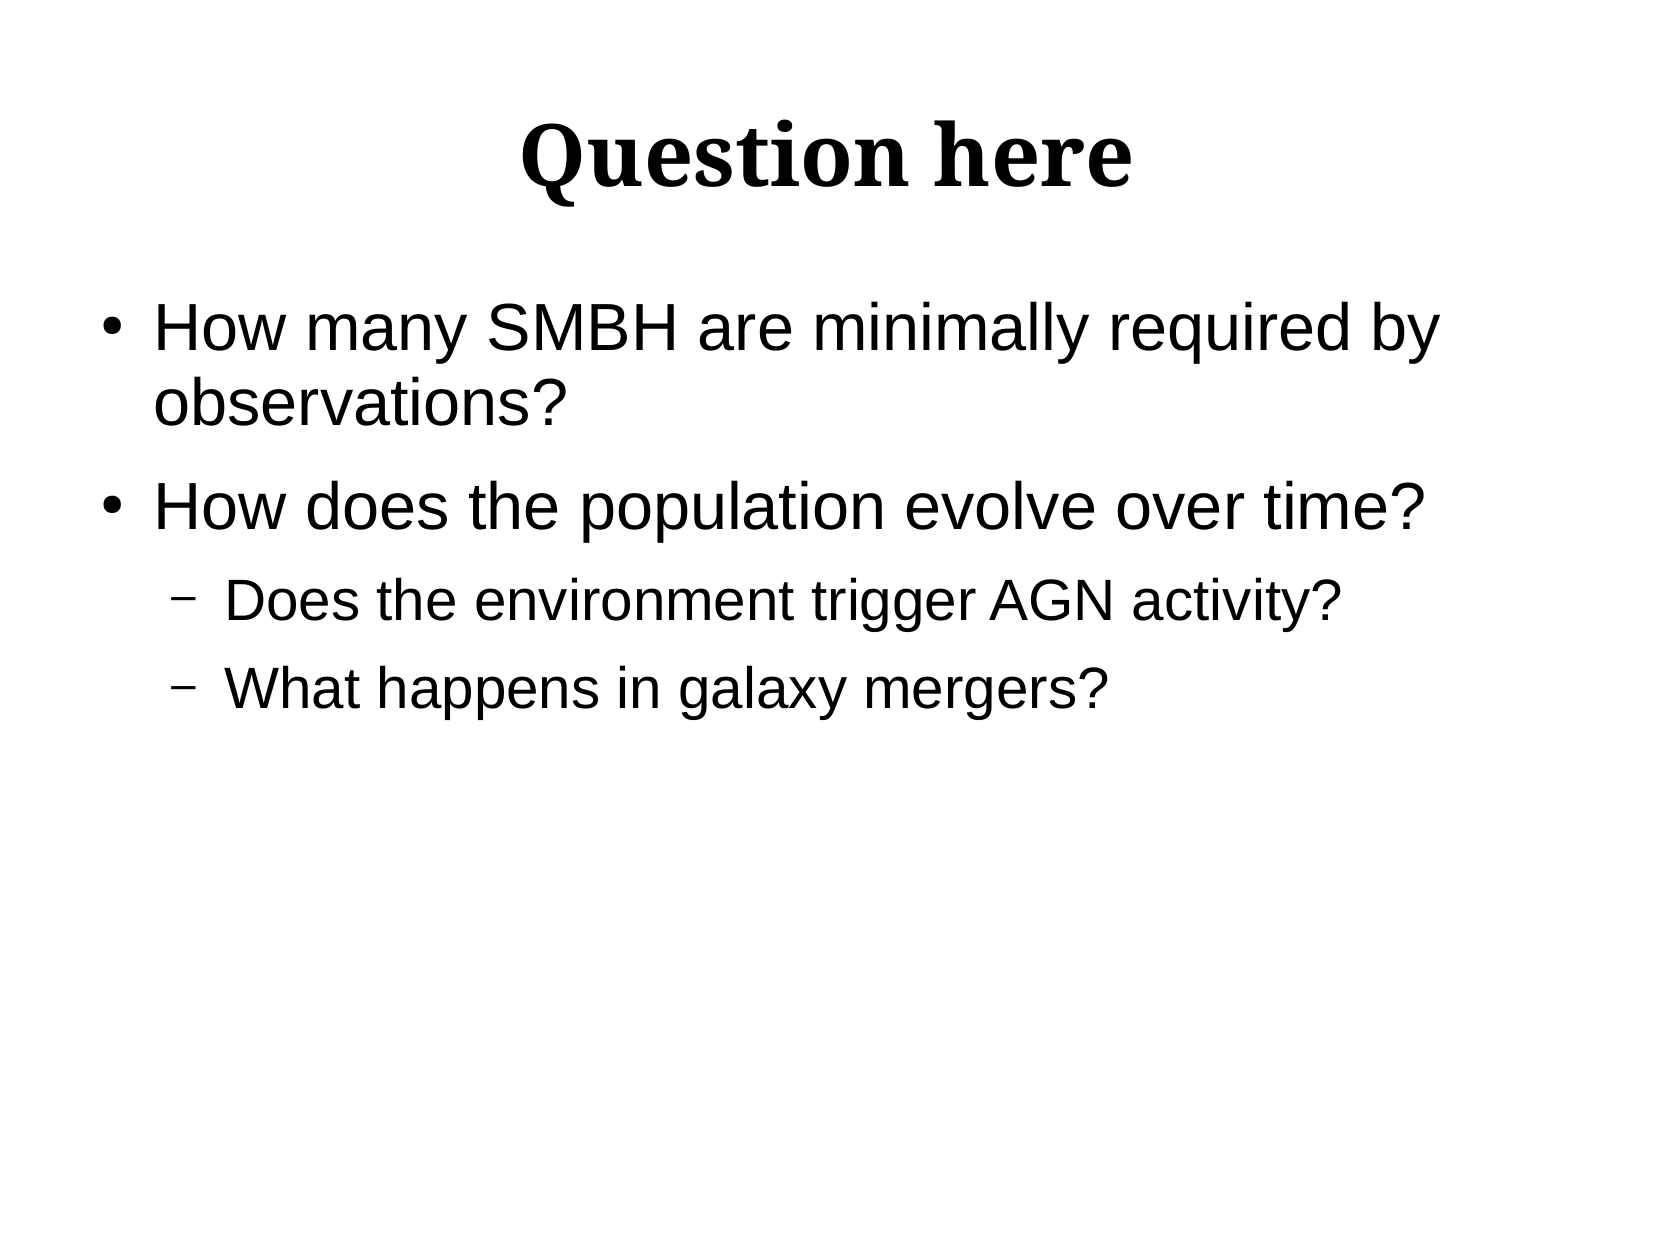

# Question here
How many SMBH are minimally required by observations?
How does the population evolve over time?
Does the environment trigger AGN activity?
What happens in galaxy mergers?